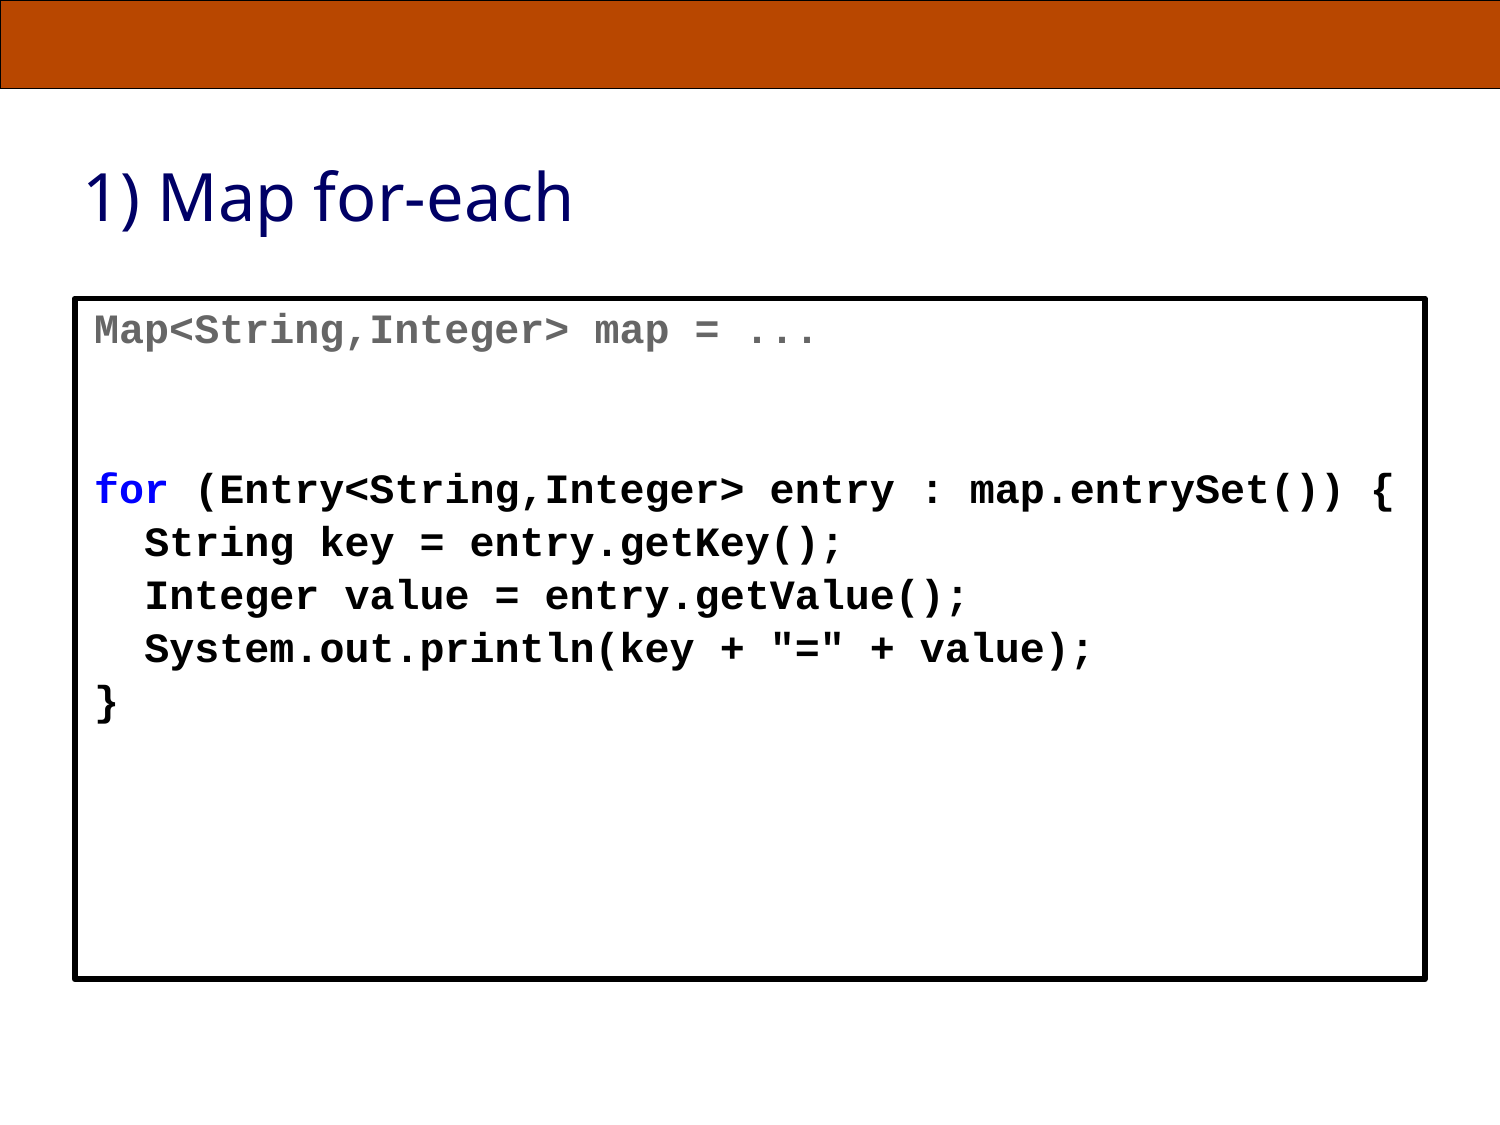

# 1) Map for-each
Map<String,Integer> map = ...
for (Entry<String,Integer> entry : map.entrySet()) {
 String key = entry.getKey();
 Integer value = entry.getValue();
 System.out.println(key + "=" + value);
}